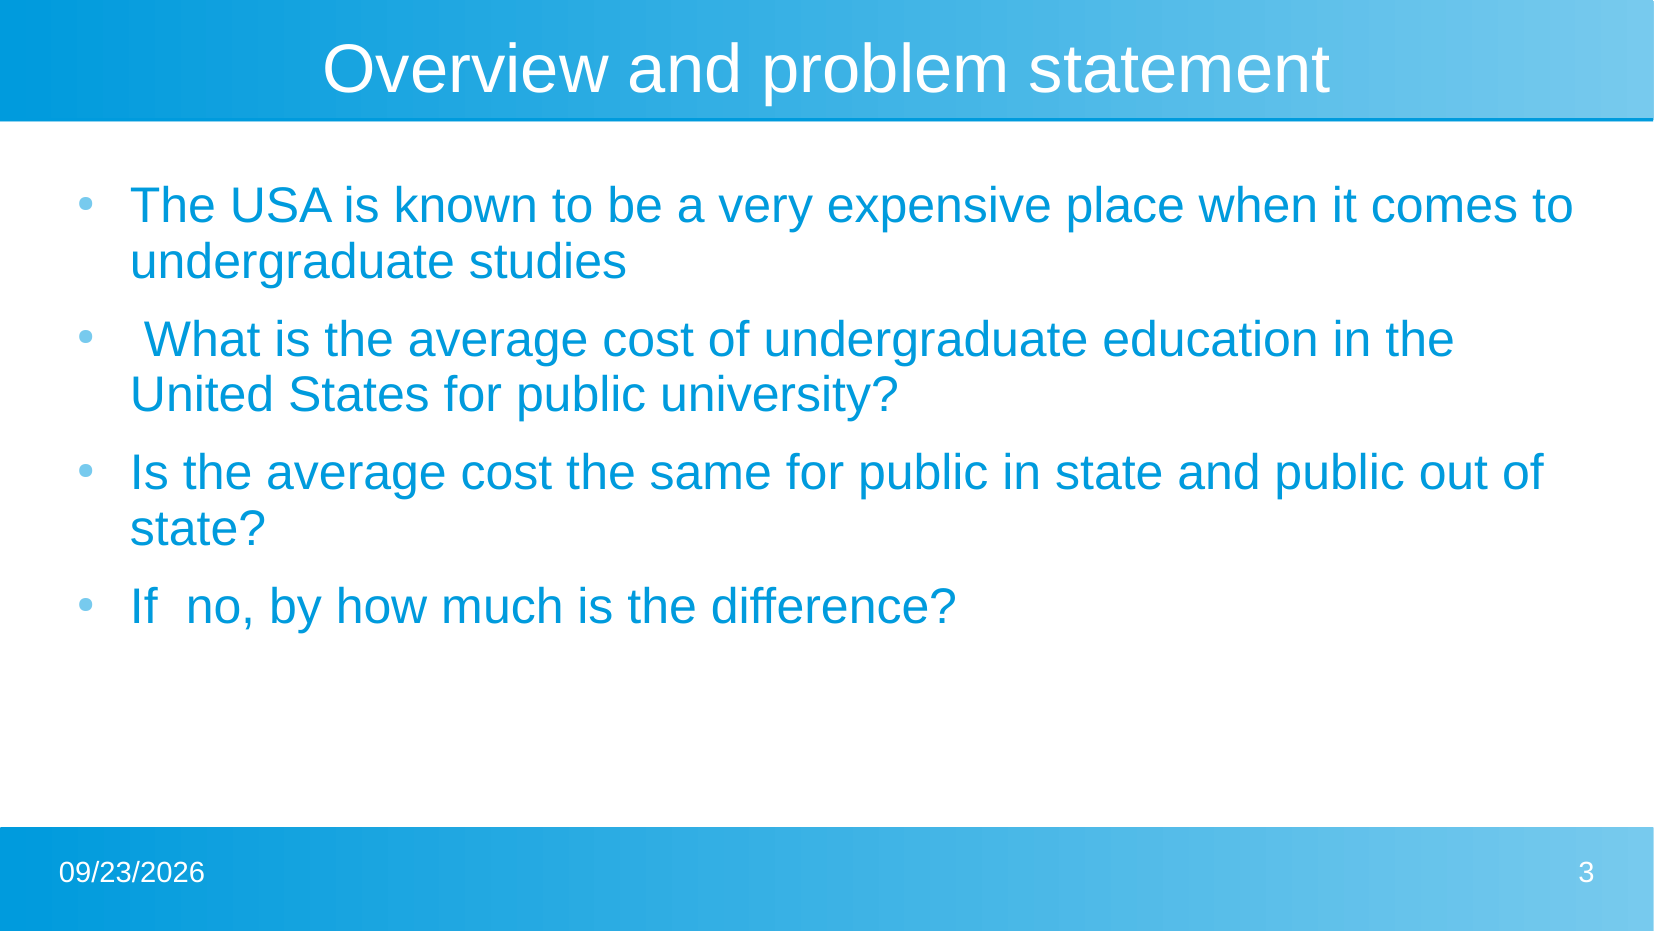

# Overview and problem statement
The USA is known to be a very expensive place when it comes to undergraduate studies
 What is the average cost of undergraduate education in the United States for public university?
Is the average cost the same for public in state and public out of state?
If no, by how much is the difference?
3